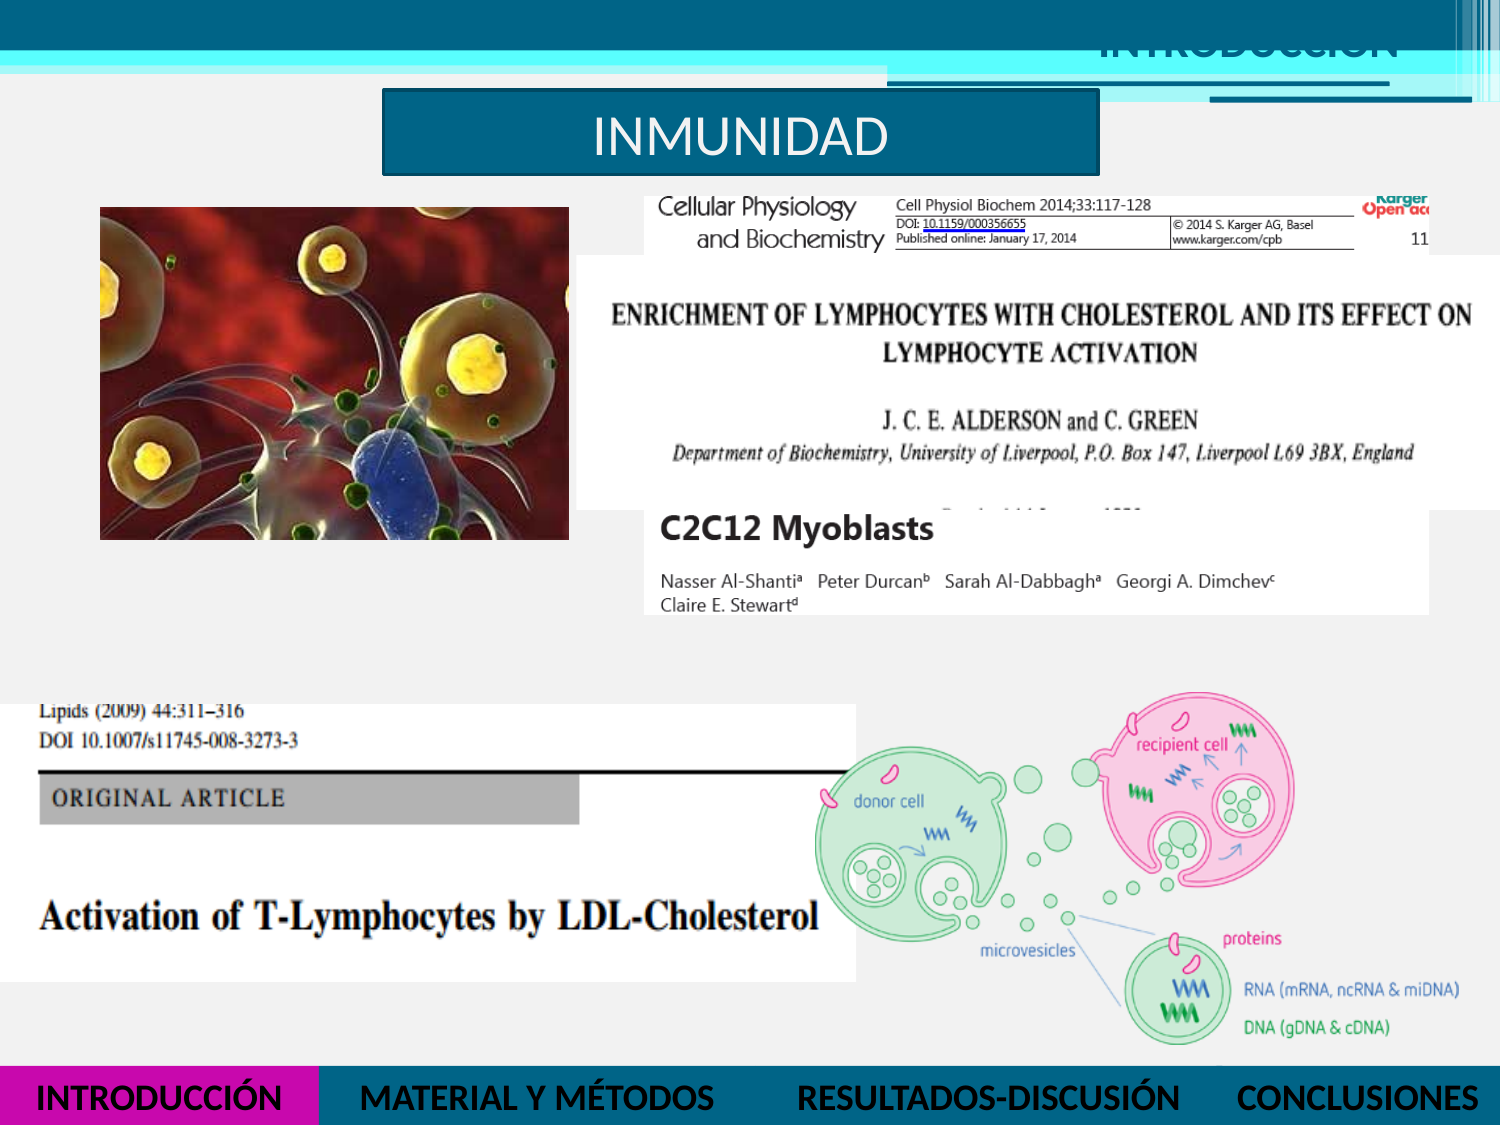

# INTRODUCCIÓN
INMUNIDAD
INTRODUCCIÓN
MATERIAL Y MÉTODOS
RESULTADOS-DISCUSIÓN
CONCLUSIONES